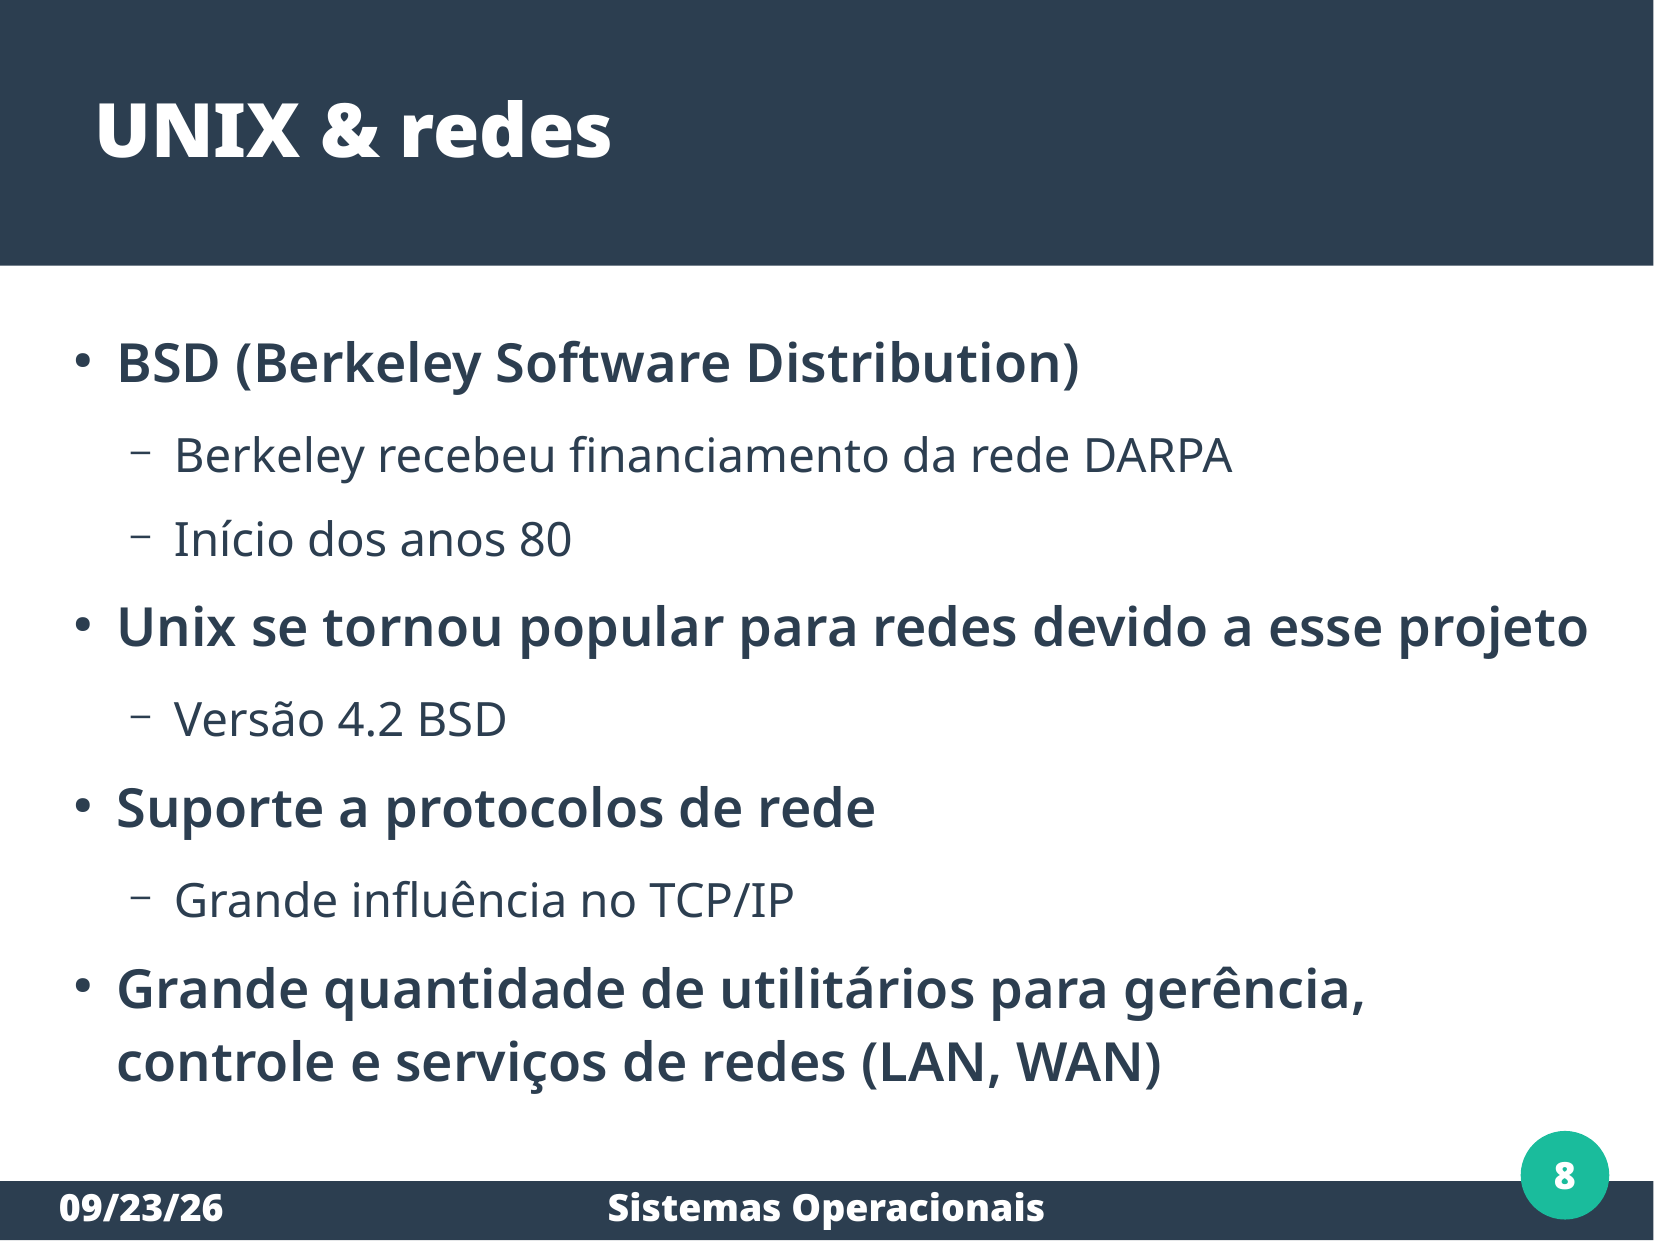

UNIX & redes
# BSD (Berkeley Software Distribution)
Berkeley recebeu financiamento da rede DARPA
Início dos anos 80
Unix se tornou popular para redes devido a esse projeto
Versão 4.2 BSD
Suporte a protocolos de rede
Grande influência no TCP/IP
Grande quantidade de utilitários para gerência, controle e serviços de redes (LAN, WAN)
8
Sistemas Operacionais